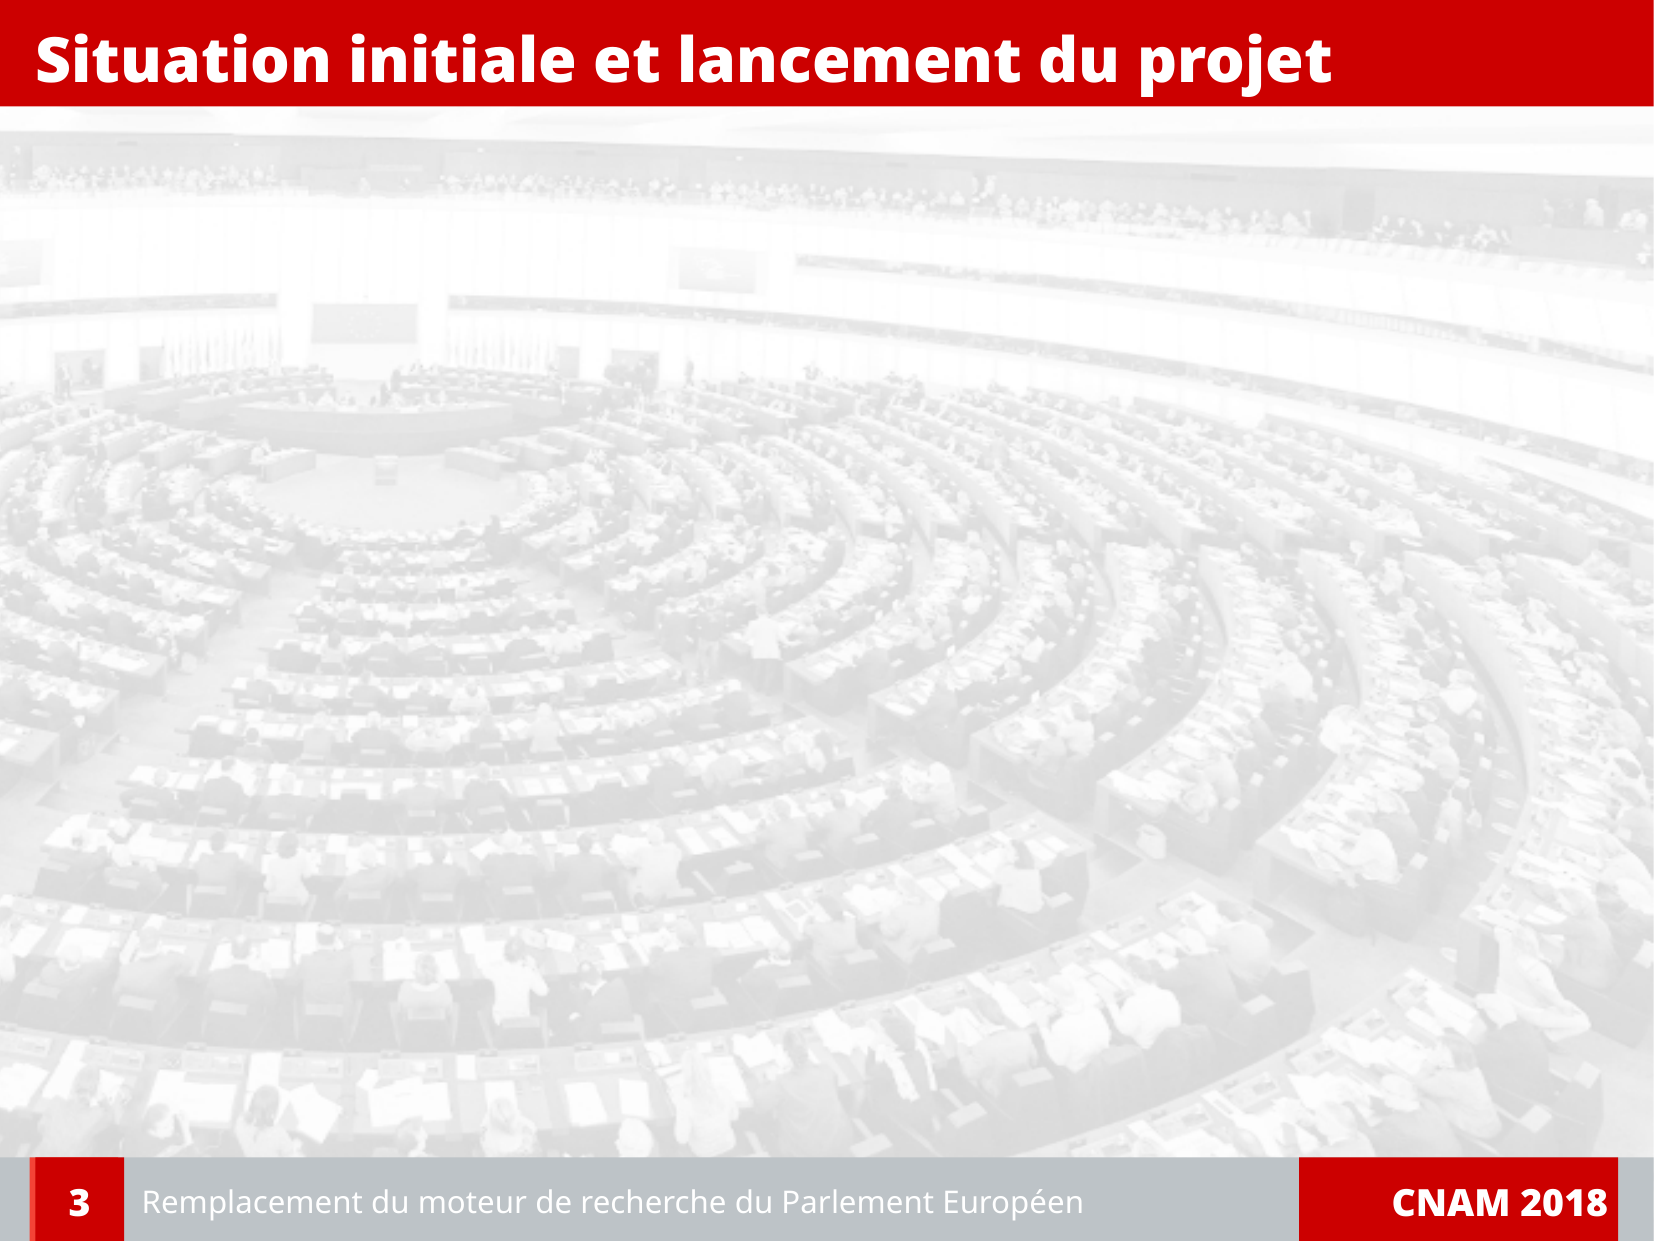

# Situation initiale et lancement du projet
3
Remplacement du moteur de recherche du Parlement Européen